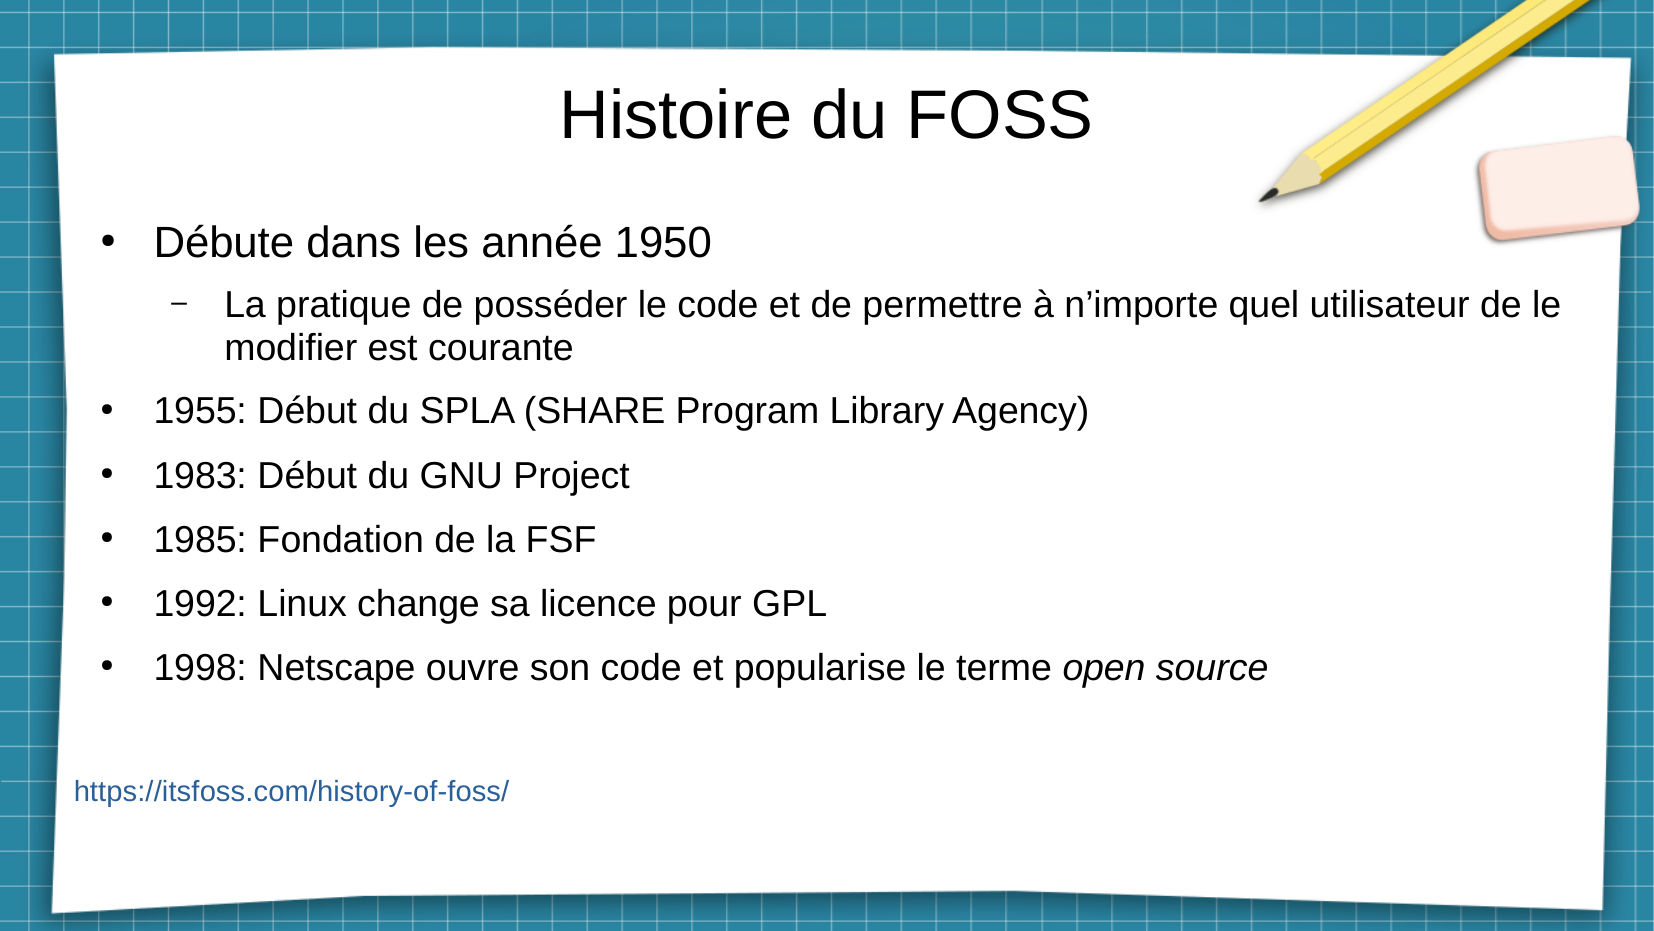

# Histoire du FOSS
Débute dans les année 1950
La pratique de posséder le code et de permettre à n’importe quel utilisateur de le modifier est courante
1955: Début du SPLA (SHARE Program Library Agency)
1983: Début du GNU Project
1985: Fondation de la FSF
1992: Linux change sa licence pour GPL
1998: Netscape ouvre son code et popularise le terme open source
https://itsfoss.com/history-of-foss/